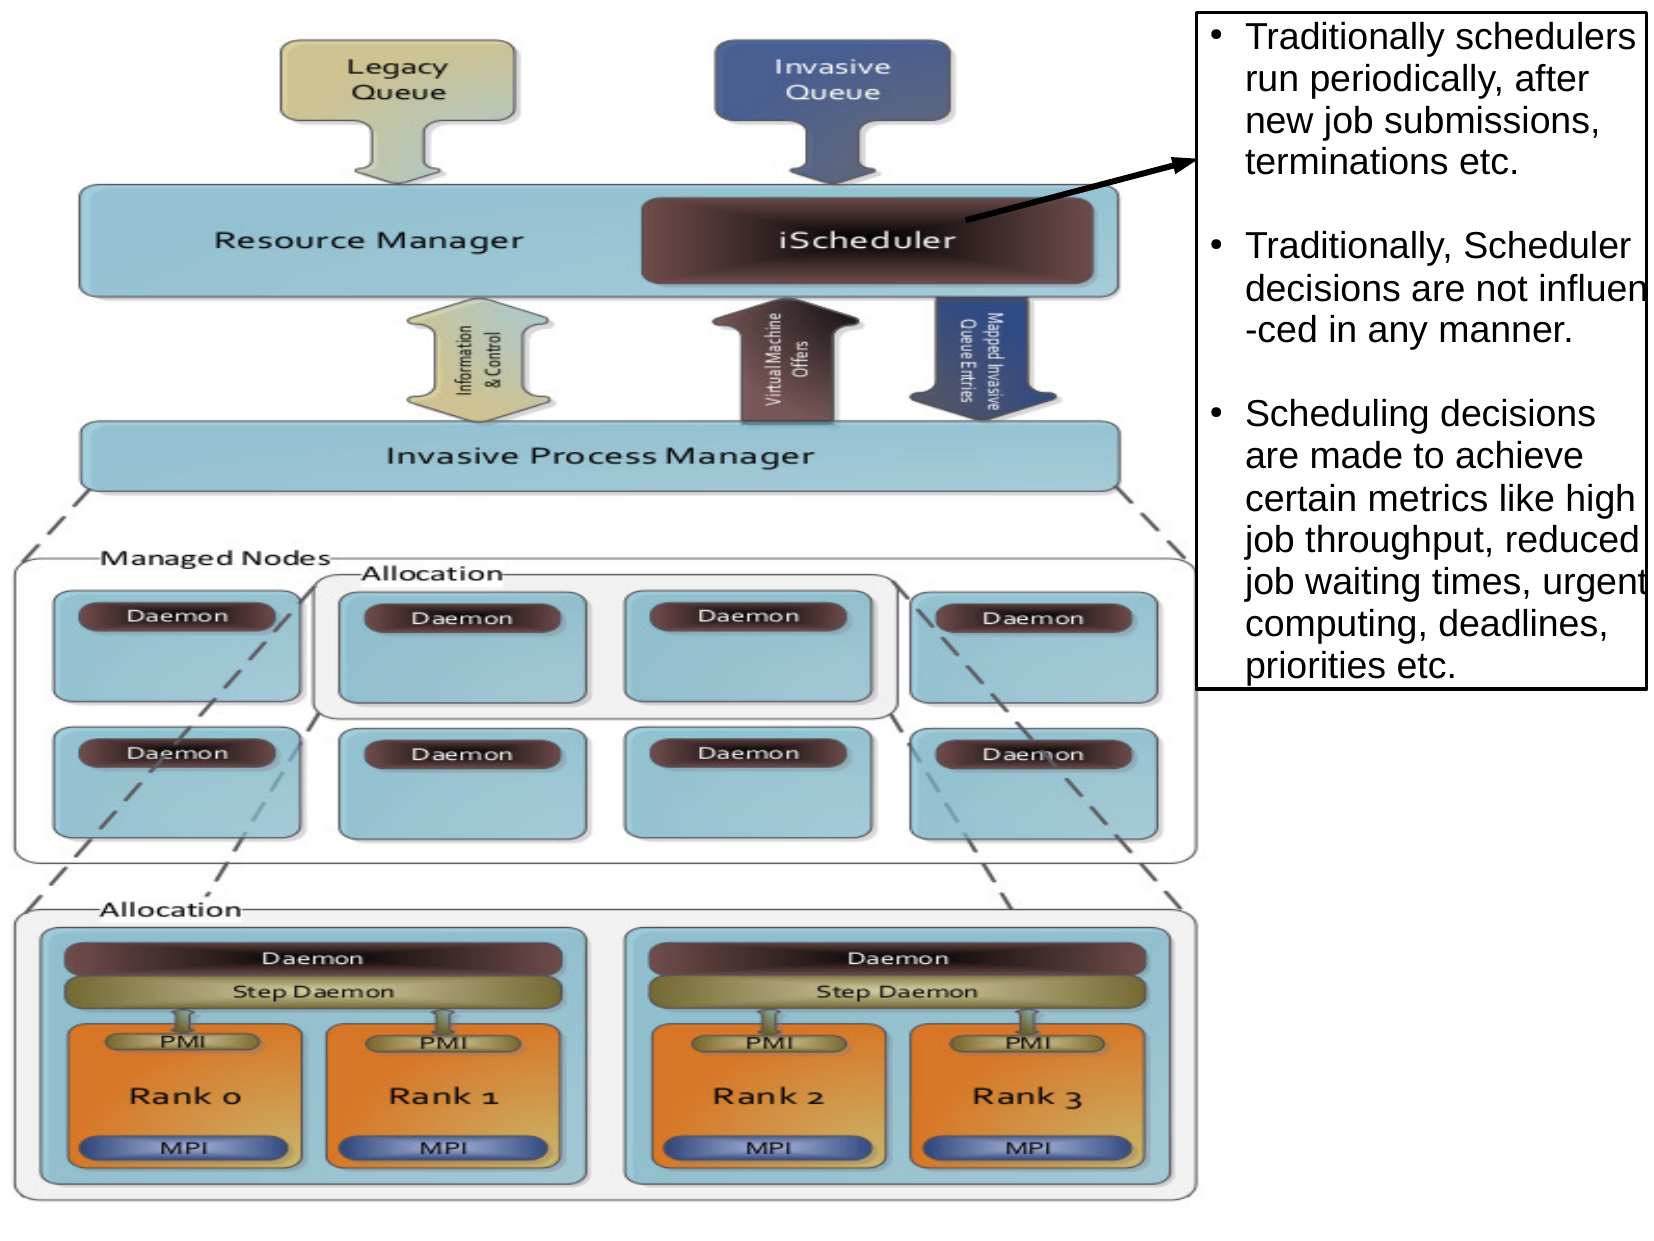

Traditionally schedulers
run periodically, after
new job submissions,
terminations etc.
Traditionally, Scheduler
decisions are not influen
-ced in any manner.
Scheduling decisions
are made to achieve
certain metrics like high
job throughput, reduced
job waiting times, urgent
computing, deadlines,
priorities etc.